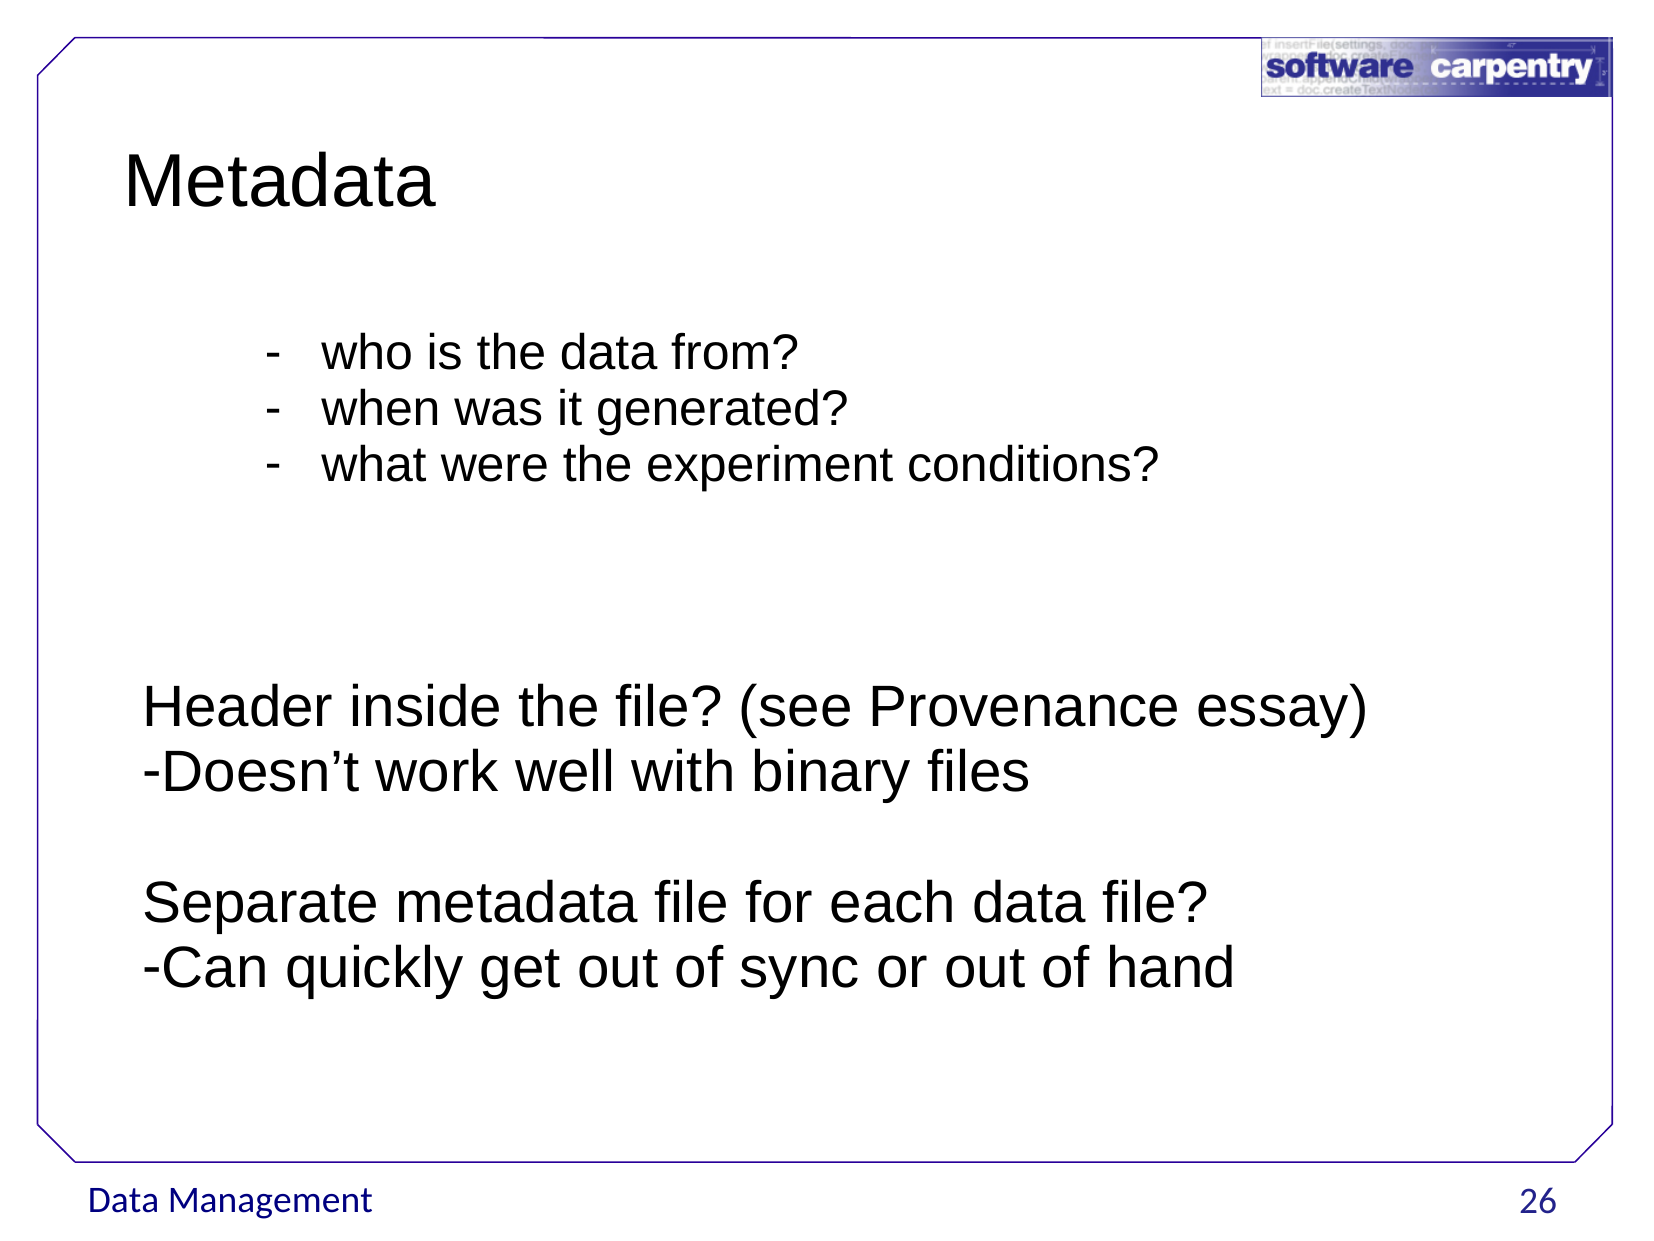

Metadata
who is the data from?
when was it generated?
what were the experiment conditions?
Header inside the file? (see Provenance essay)
Doesn’t work well with binary files
Separate metadata file for each data file?
Can quickly get out of sync or out of hand